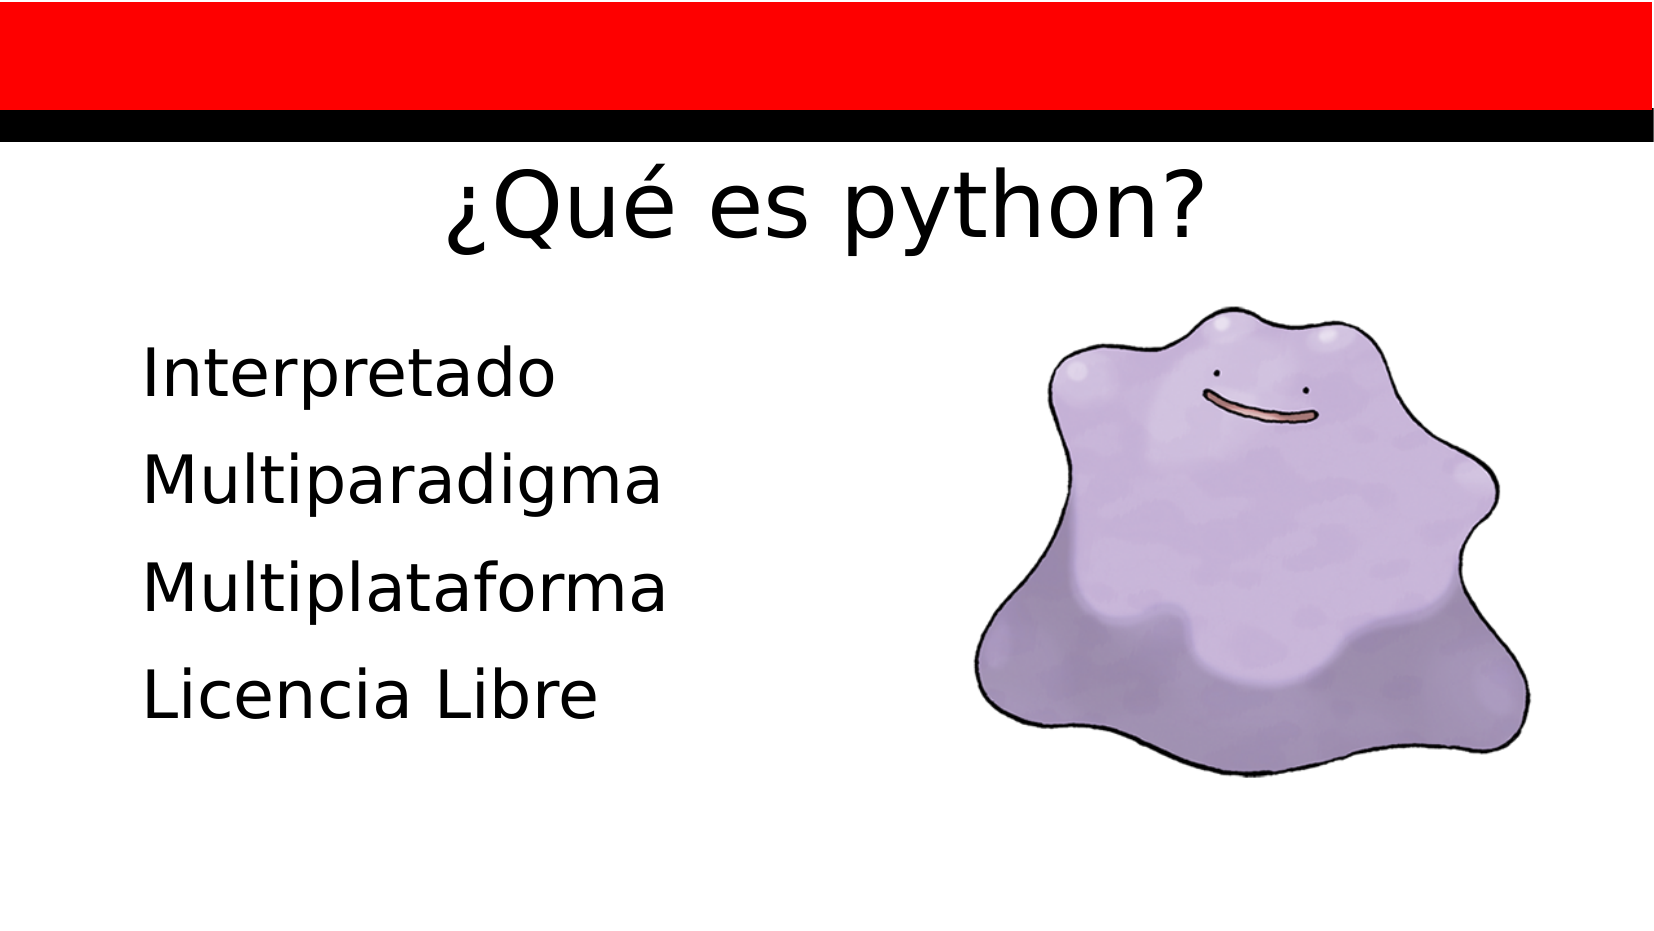

# ¿Qué es python?
Interpretado
Multiparadigma
Multiplataforma
Licencia Libre